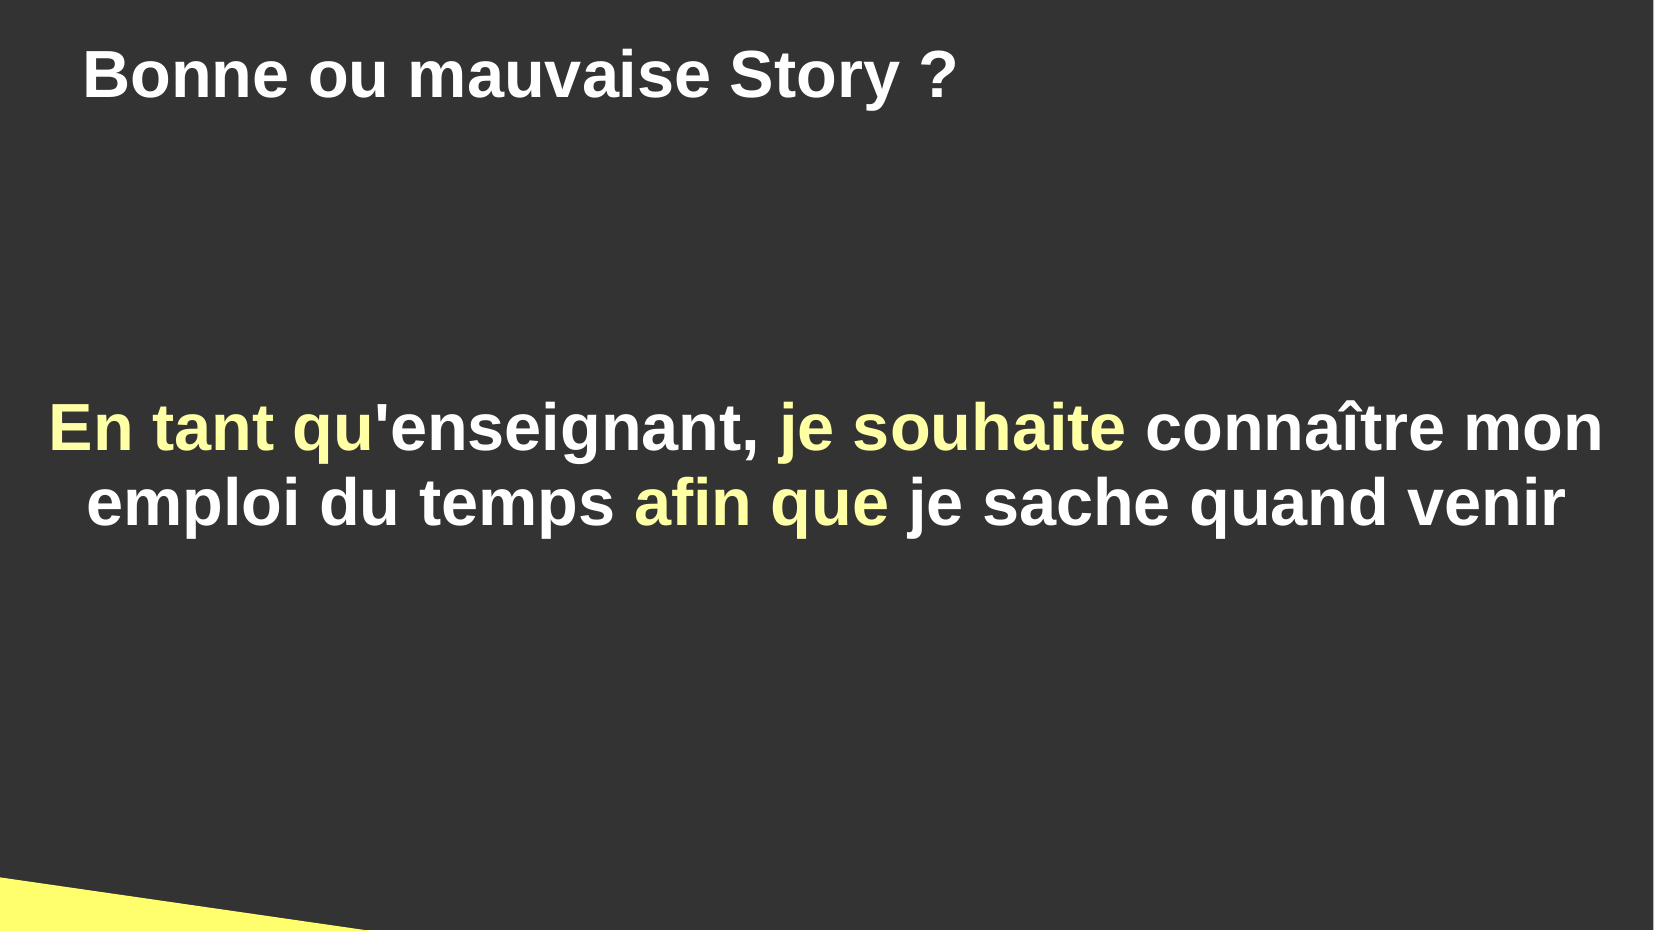

# Bonne ou mauvaise Story ?
En tant qu'enseignant, je souhaite connaître mon emploi du temps afin que je sache quand venir